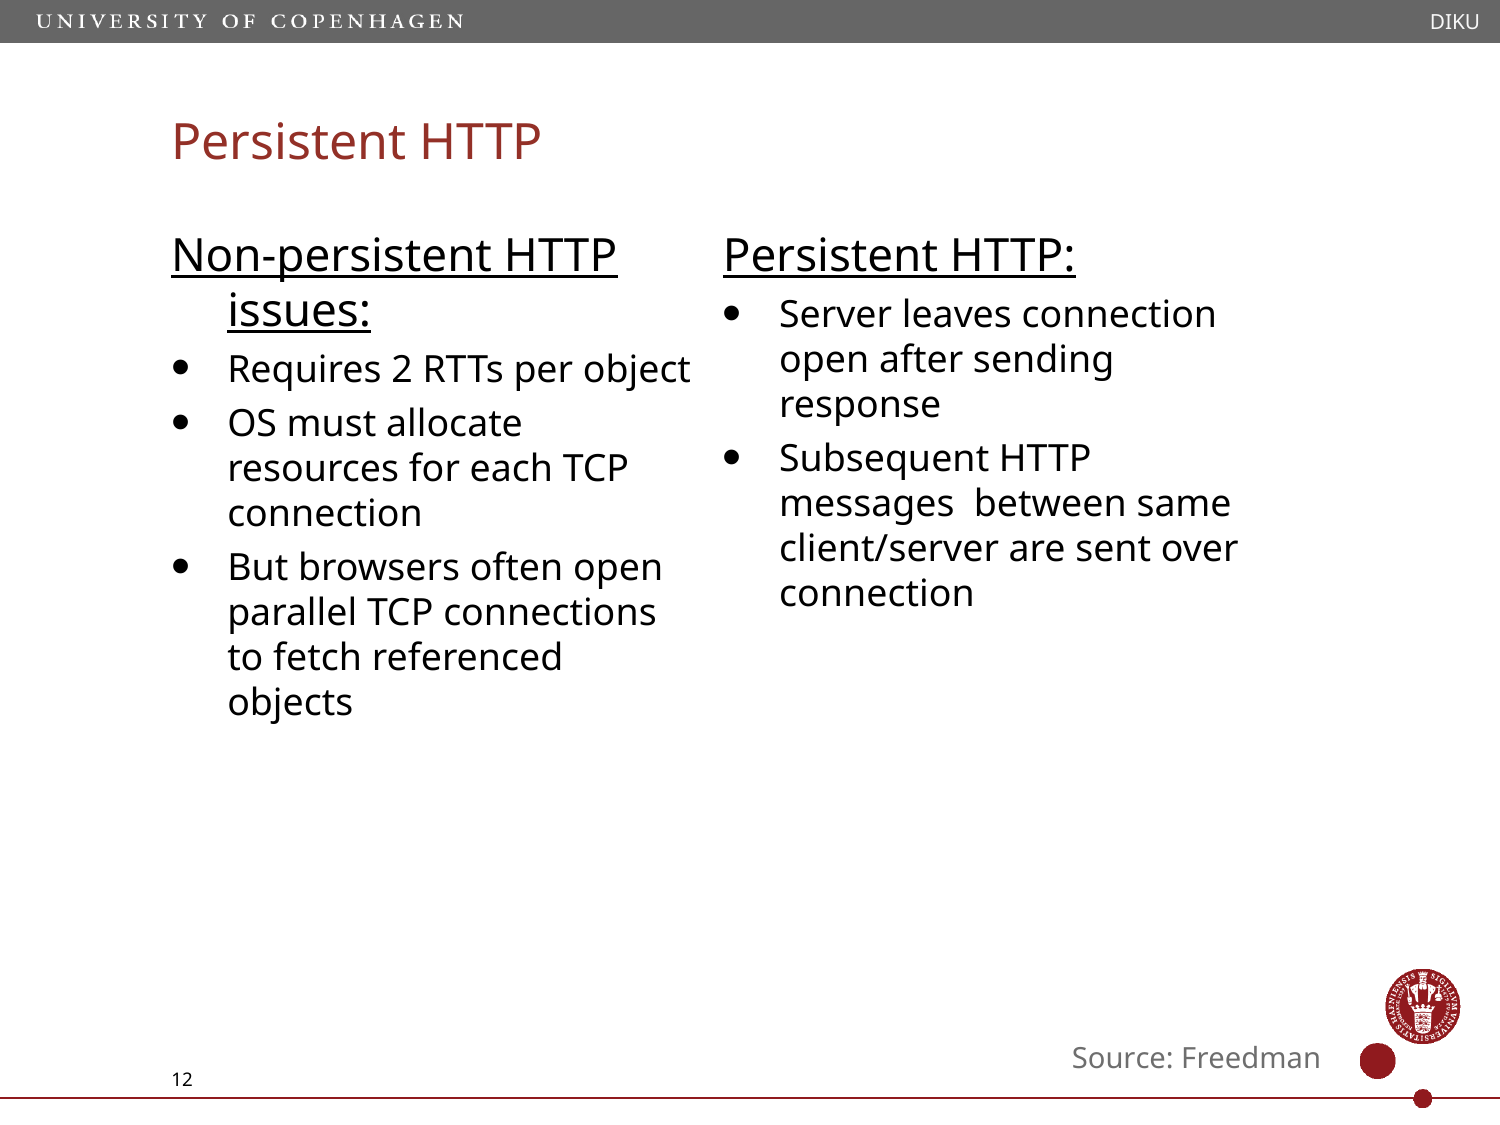

DIKU
# Persistent HTTP
Non-persistent HTTP issues:
Requires 2 RTTs per object
OS must allocate resources for each TCP connection
But browsers often open parallel TCP connections to fetch referenced objects
Persistent HTTP:
Server leaves connection open after sending response
Subsequent HTTP messages between same client/server are sent over connection
Source: Freedman